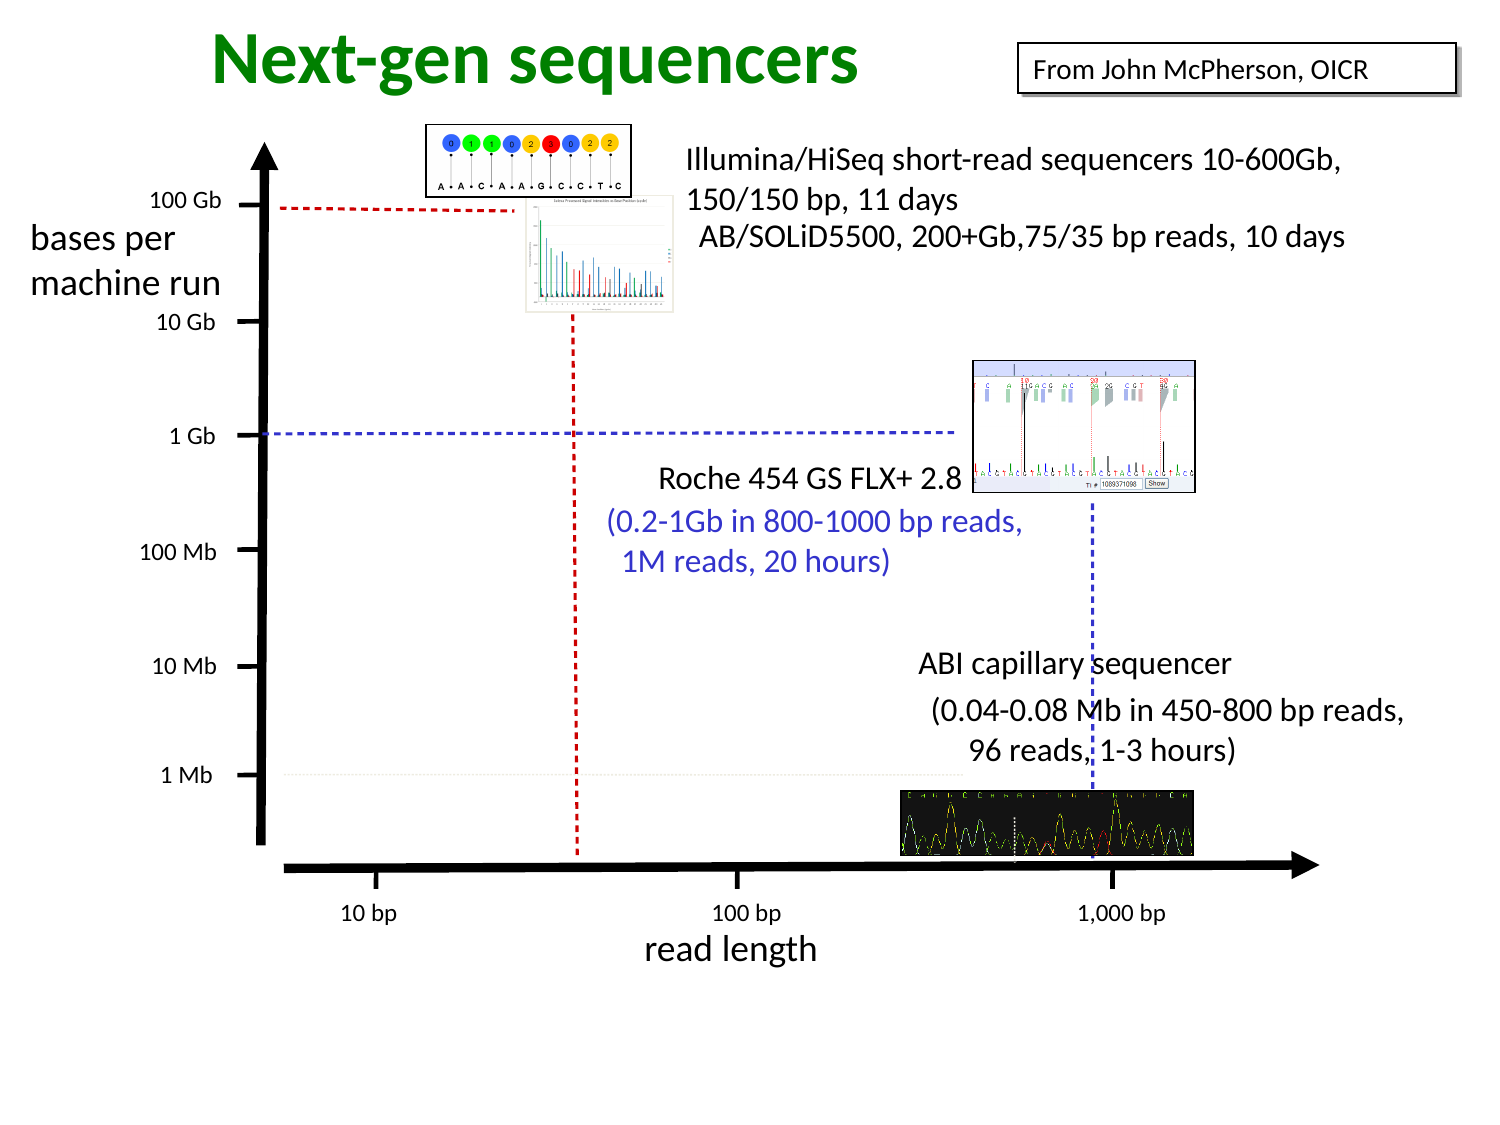

Next-gen sequencers
From John McPherson, OICR
Illumina/HiSeq short-read sequencers 10-600Gb, 150/150 bp, 11 days
100 Gb
bases per
machine run
AB/SOLiD5500, 200+Gb,75/35 bp reads, 10 days
10 Gb
1 Gb
Roche 454 GS FLX+ 2.8
(0.2-1Gb in 800-1000 bp reads,
 1M reads, 20 hours)
100 Mb
ABI capillary sequencer
10 Mb
(0.04-0.08 Mb in 450-800 bp reads,
 96 reads, 1-3 hours)
1 Mb
10 bp
100 bp
1,000 bp
read length